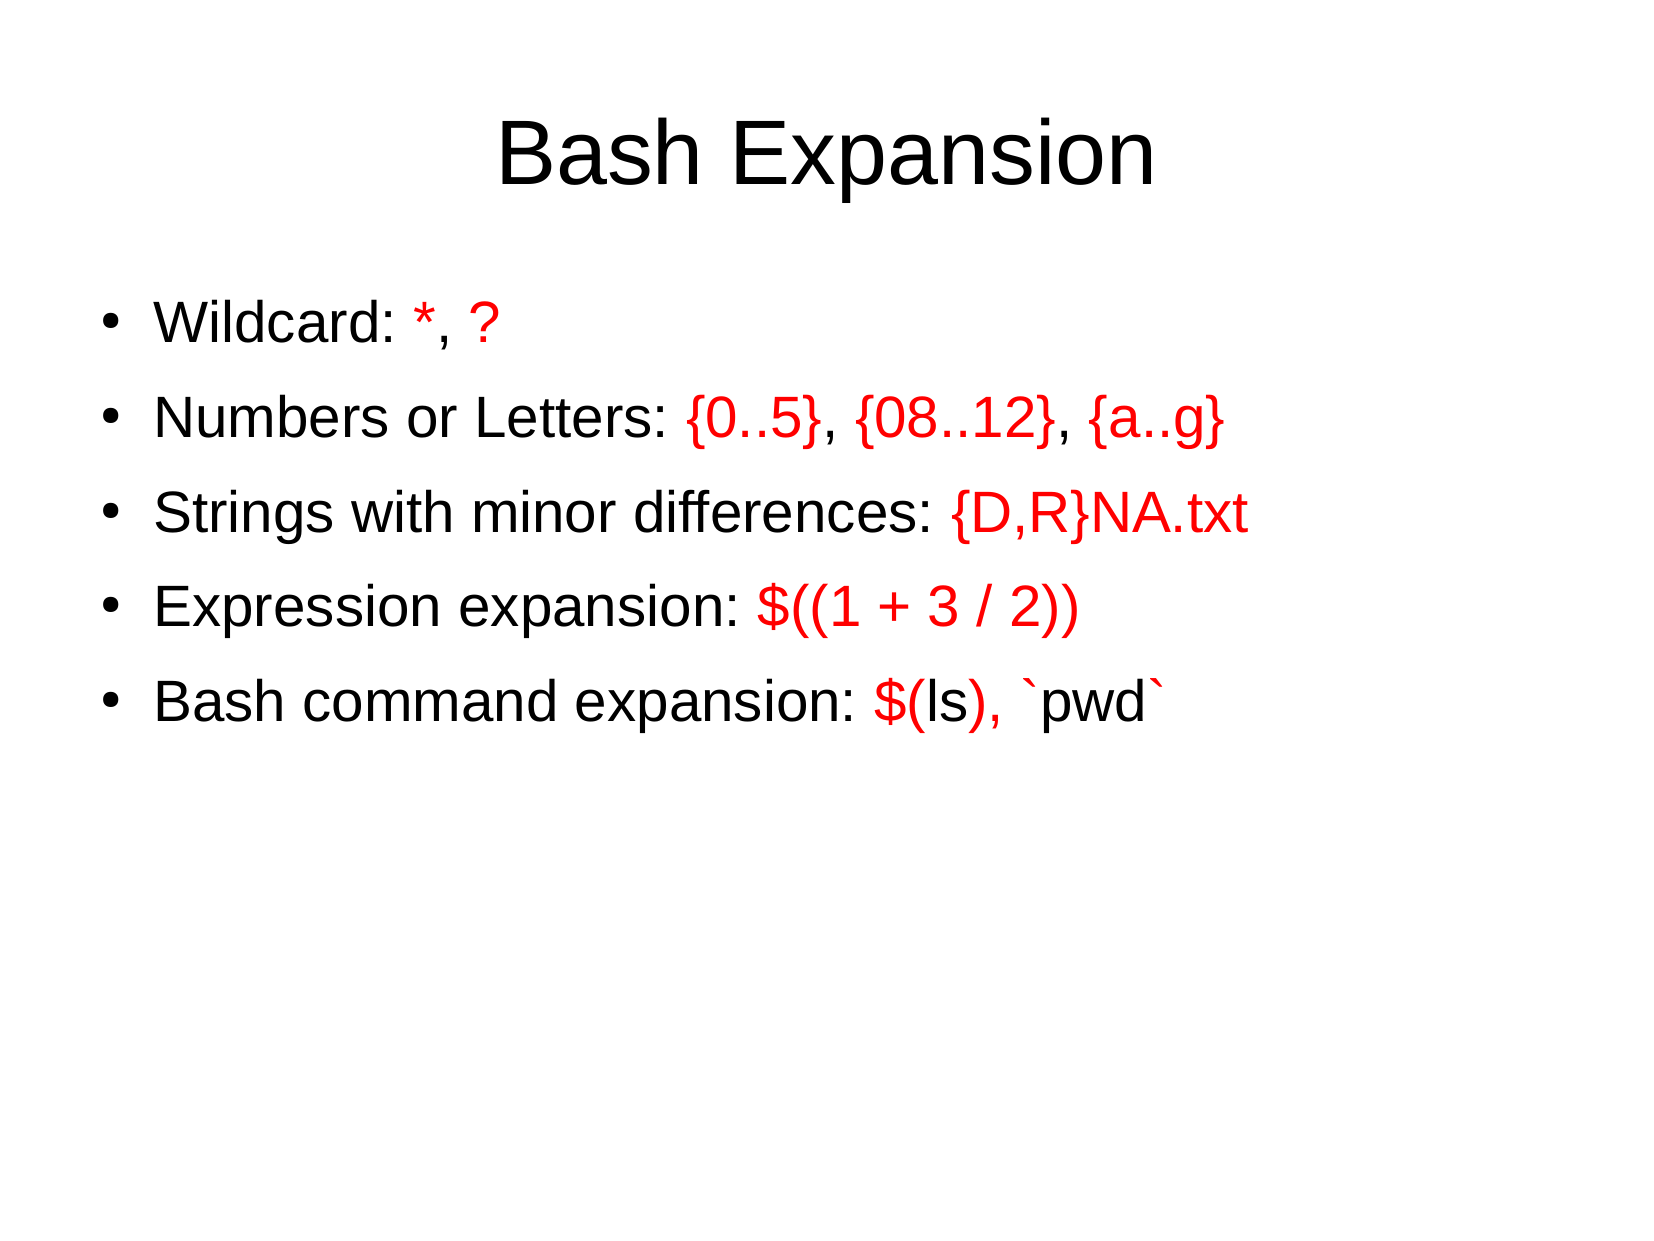

# Bash Expansion
Wildcard: *, ?
Numbers or Letters: {0..5}, {08..12}, {a..g}
Strings with minor differences: {D,R}NA.txt
Expression expansion: $((1 + 3 / 2))
Bash command expansion: $(ls), `pwd`